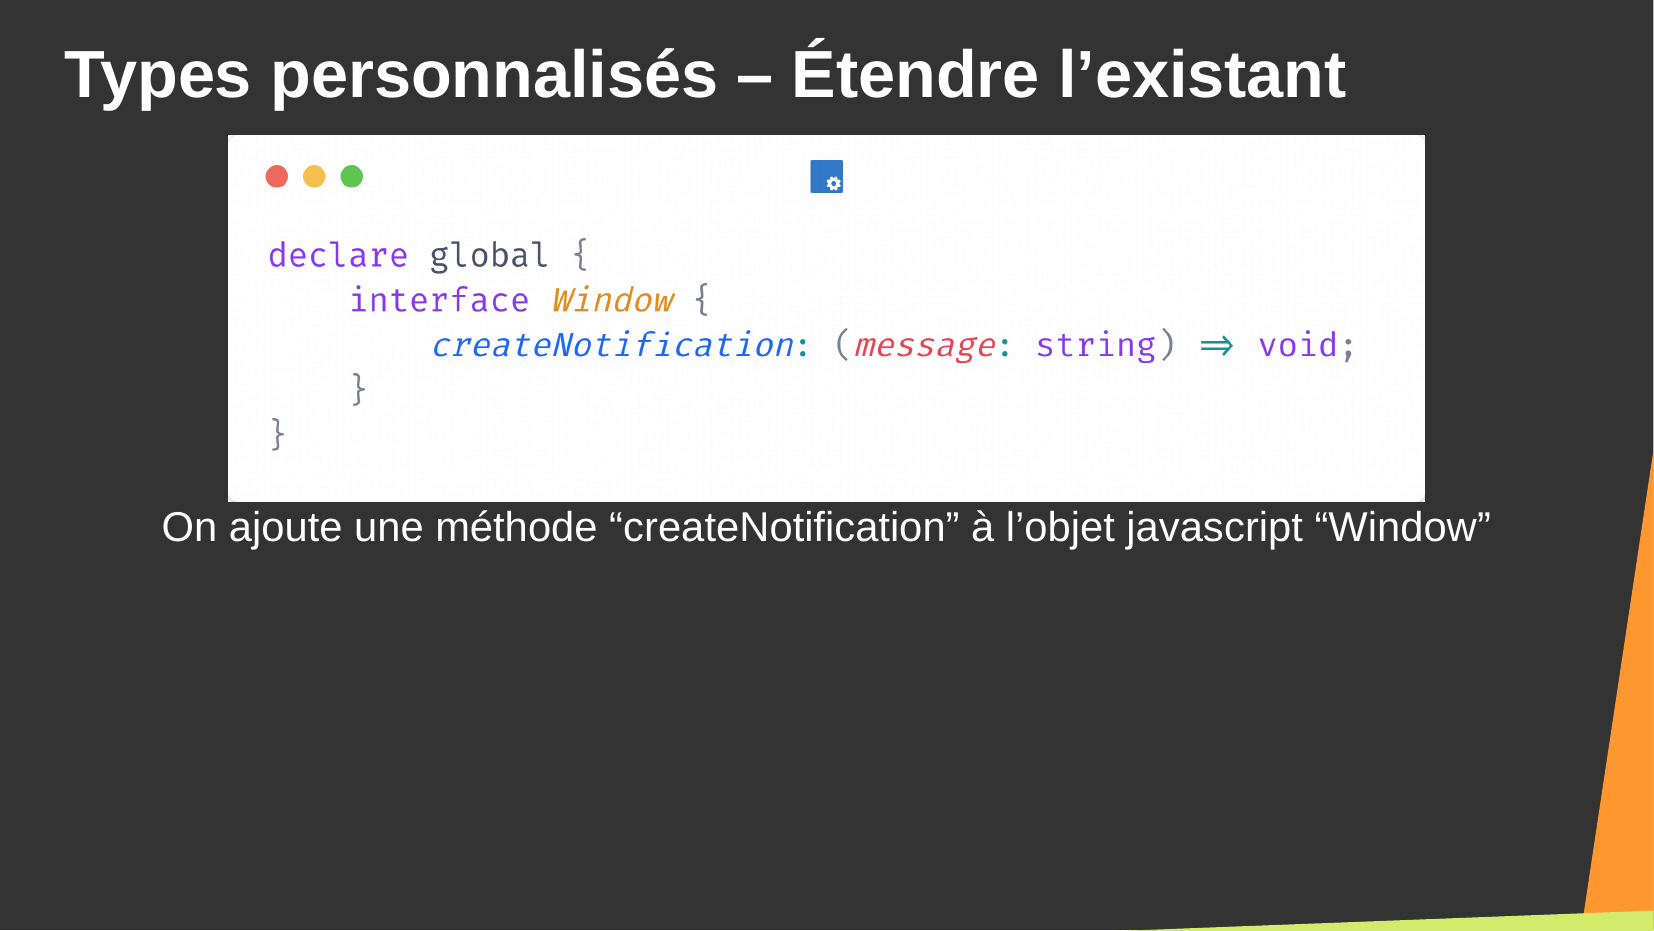

# Types personnalisés – Étendre l’existant
On ajoute une méthode “createNotification” à l’objet javascript “Window”